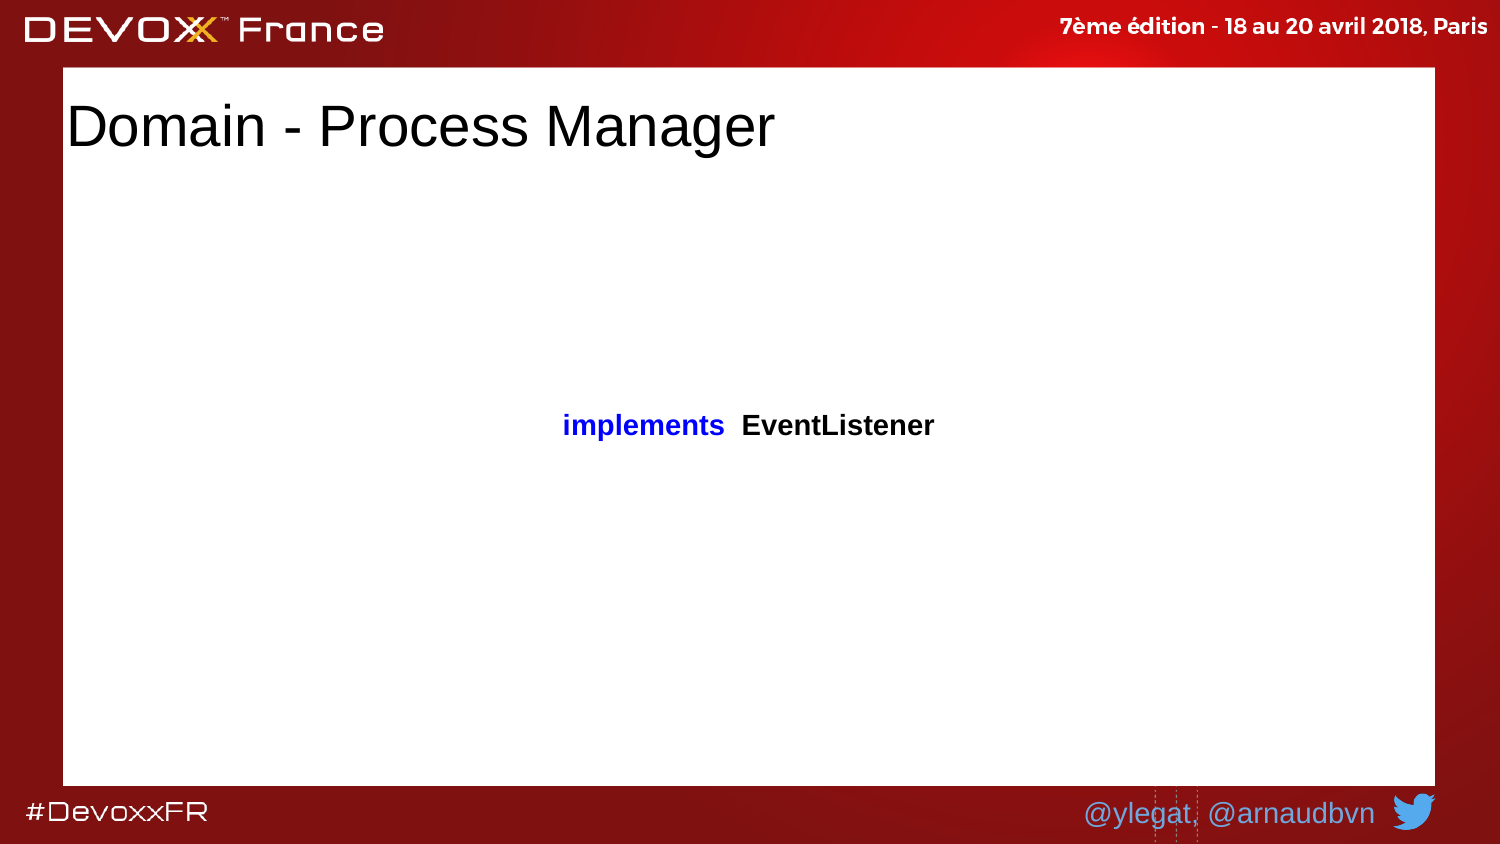

# Domain - Process Manager
implements EventListener
@ylegat, @arnaudbvn